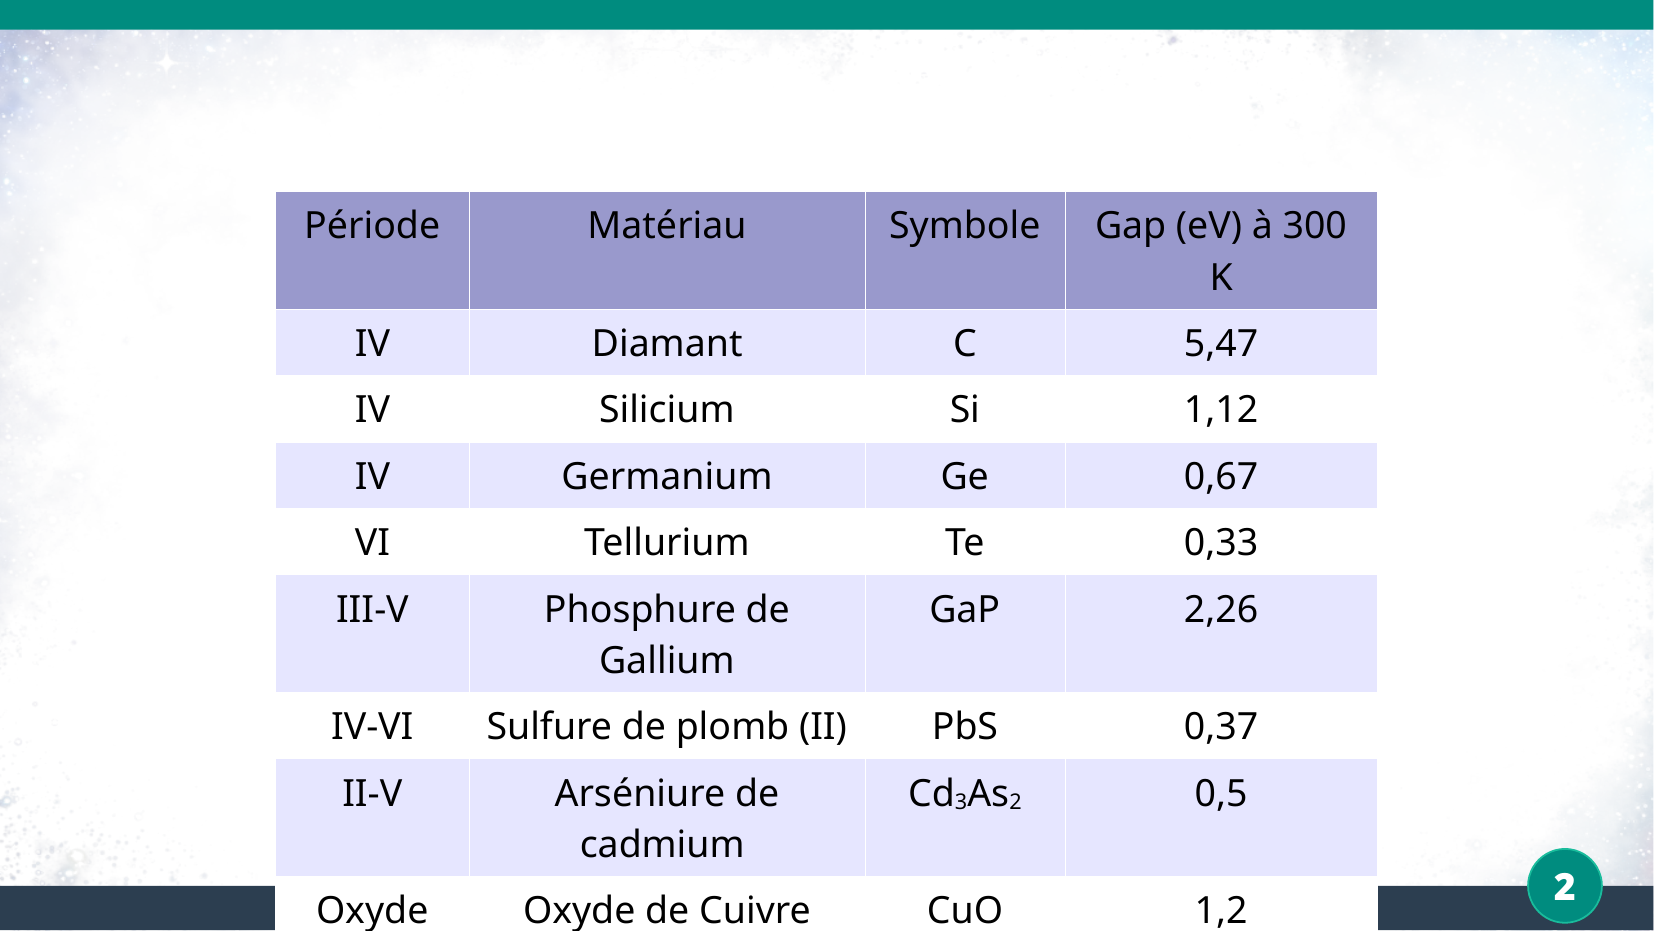

| Période | Matériau | Symbole | Gap (eV) à 300 K |
| --- | --- | --- | --- |
| IV | Diamant | C | 5,47 |
| IV | Silicium | Si | 1,12 |
| IV | Germanium | Ge | 0,67 |
| VI | Tellurium | Te | 0,33 |
| III-V | Phosphure de Gallium | GaP | 2,26 |
| IV-VI | Sulfure de plomb (II) | PbS | 0,37 |
| II-V | Arséniure de cadmium | Cd3As2 | 0,5 |
| Oxyde | Oxyde de Cuivre | CuO | 1,2 |